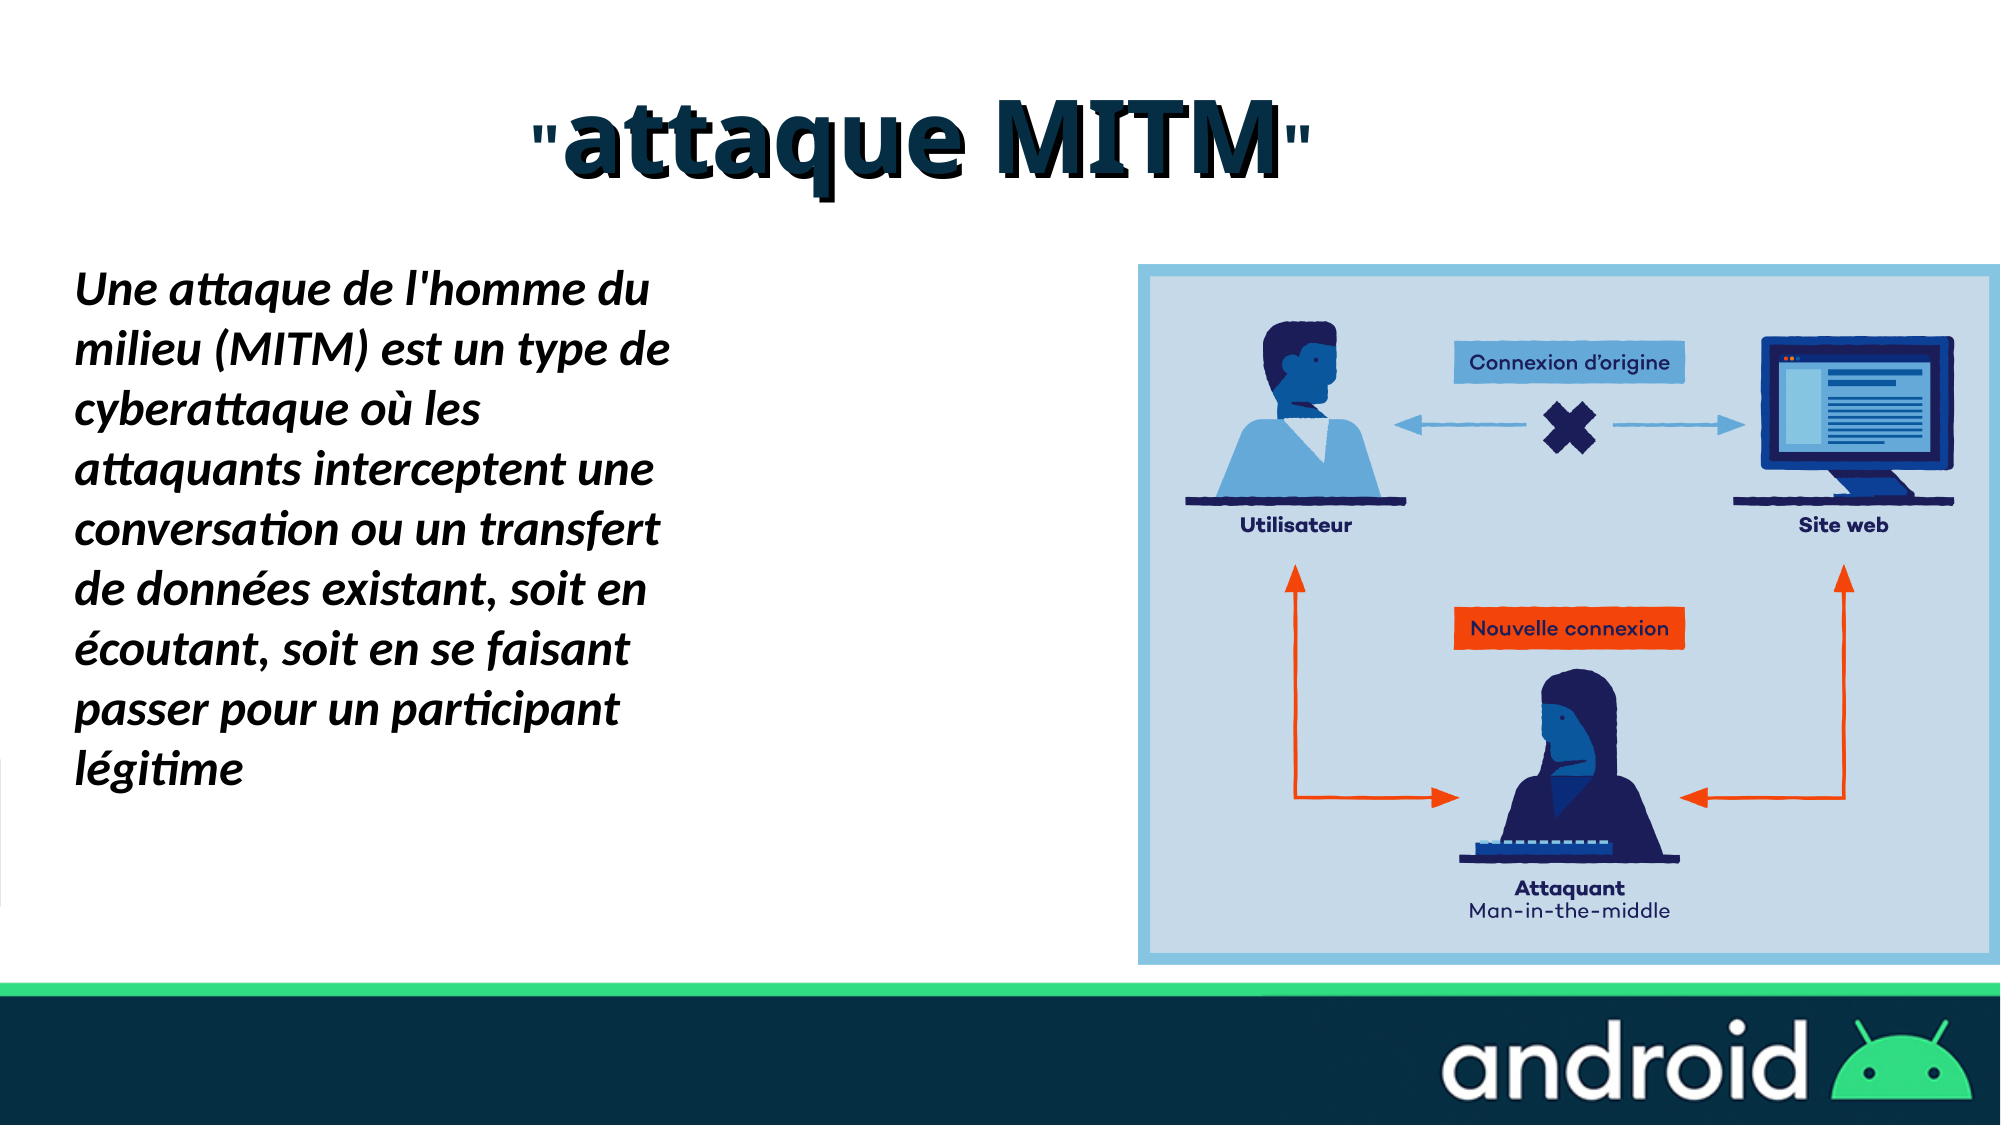

# "attaque MITM"
Une attaque de l'homme du milieu (MITM) est un type de cyberattaque où les attaquants interceptent une conversation ou un transfert de données existant, soit en écoutant, soit en se faisant passer pour un participant légitime